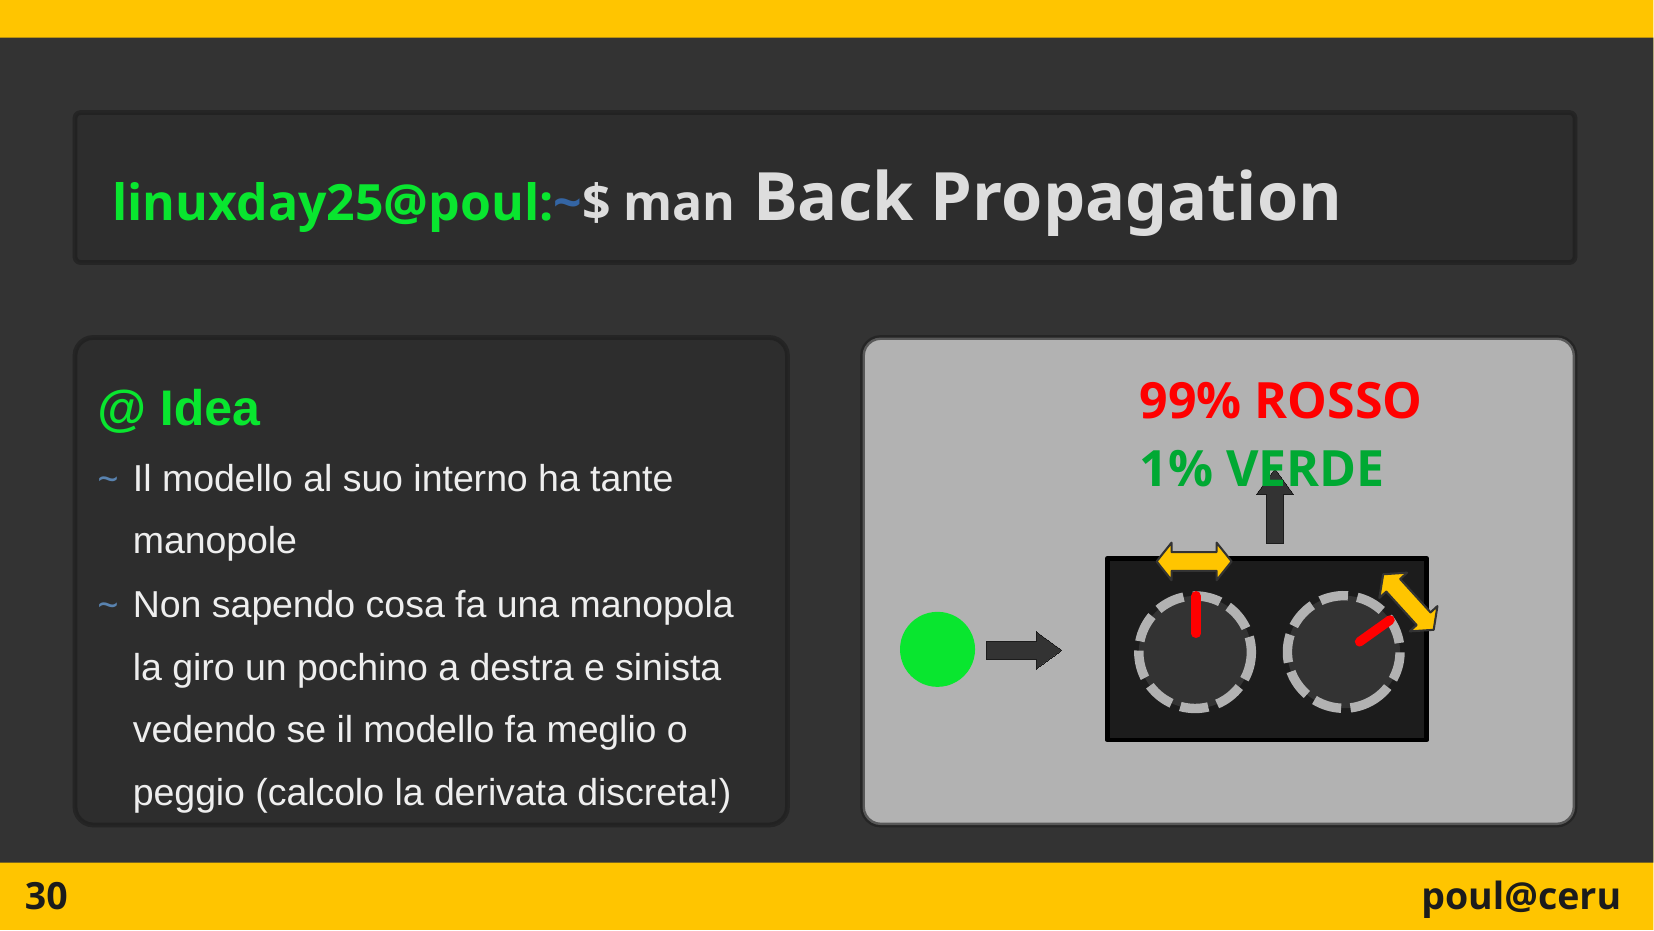

# linuxday25@poul:~$ man Back Propagation
@ Idea
Il modello al suo interno ha tante manopole
Non sapendo cosa fa una manopola la giro un pochino a destra e sinista vedendo se il modello fa meglio o peggio (calcolo la derivata discreta!)
99% ROSSO
1% VERDE
poul@ceru